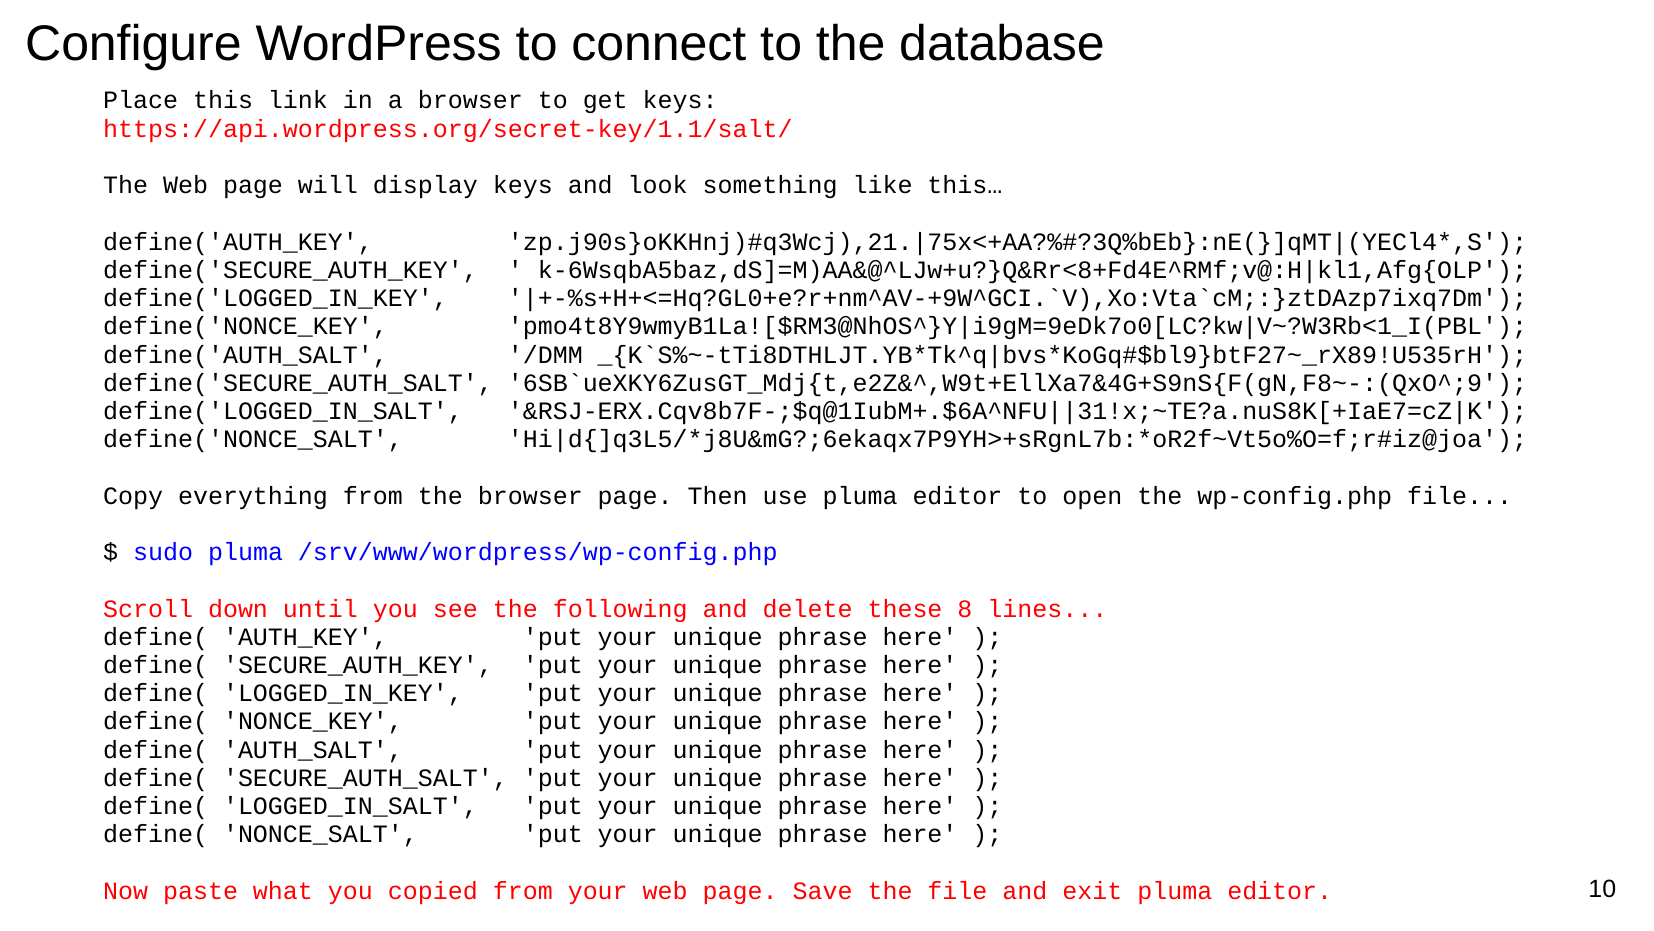

# Configure WordPress to connect to the database
Place this link in a browser to get keys:
https://api.wordpress.org/secret-key/1.1/salt/
The Web page will display keys and look something like this…
define('AUTH_KEY', 'zp.j90s}oKKHnj)#q3Wcj),21.|75x<+AA?%#?3Q%bEb}:nE(}]qMT|(YECl4*,S');
define('SECURE_AUTH_KEY', ' k-6WsqbA5baz,dS]=M)AA&@^LJw+u?}Q&Rr<8+Fd4E^RMf;v@:H|kl1,Afg{OLP');
define('LOGGED_IN_KEY', '|+-%s+H+<=Hq?GL0+e?r+nm^AV-+9W^GCI.`V),Xo:Vta`cM;:}ztDAzp7ixq7Dm');
define('NONCE_KEY', 'pmo4t8Y9wmyB1La![$RM3@NhOS^}Y|i9gM=9eDk7o0[LC?kw|V~?W3Rb<1_I(PBL');
define('AUTH_SALT', '/DMM _{K`S%~-tTi8DTHLJT.YB*Tk^q|bvs*KoGq#$bl9}btF27~_rX89!U535rH');
define('SECURE_AUTH_SALT', '6SB`ueXKY6ZusGT_Mdj{t,e2Z&^,W9t+EllXa7&4G+S9nS{F(gN,F8~-:(QxO^;9');
define('LOGGED_IN_SALT', '&RSJ-ERX.Cqv8b7F-;$q@1IubM+.$6A^NFU||31!x;~TE?a.nuS8K[+IaE7=cZ|K');
define('NONCE_SALT', 'Hi|d{]q3L5/*j8U&mG?;6ekaqx7P9YH>+sRgnL7b:*oR2f~Vt5o%O=f;r#iz@joa');
Copy everything from the browser page. Then use pluma editor to open the wp-config.php file...
$ sudo pluma /srv/www/wordpress/wp-config.php
Scroll down until you see the following and delete these 8 lines...
define( 'AUTH_KEY', 'put your unique phrase here' );
define( 'SECURE_AUTH_KEY', 'put your unique phrase here' );
define( 'LOGGED_IN_KEY', 'put your unique phrase here' );
define( 'NONCE_KEY', 'put your unique phrase here' );
define( 'AUTH_SALT', 'put your unique phrase here' );
define( 'SECURE_AUTH_SALT', 'put your unique phrase here' );
define( 'LOGGED_IN_SALT', 'put your unique phrase here' );
define( 'NONCE_SALT', 'put your unique phrase here' );
Now paste what you copied from your web page. Save the file and exit pluma editor.